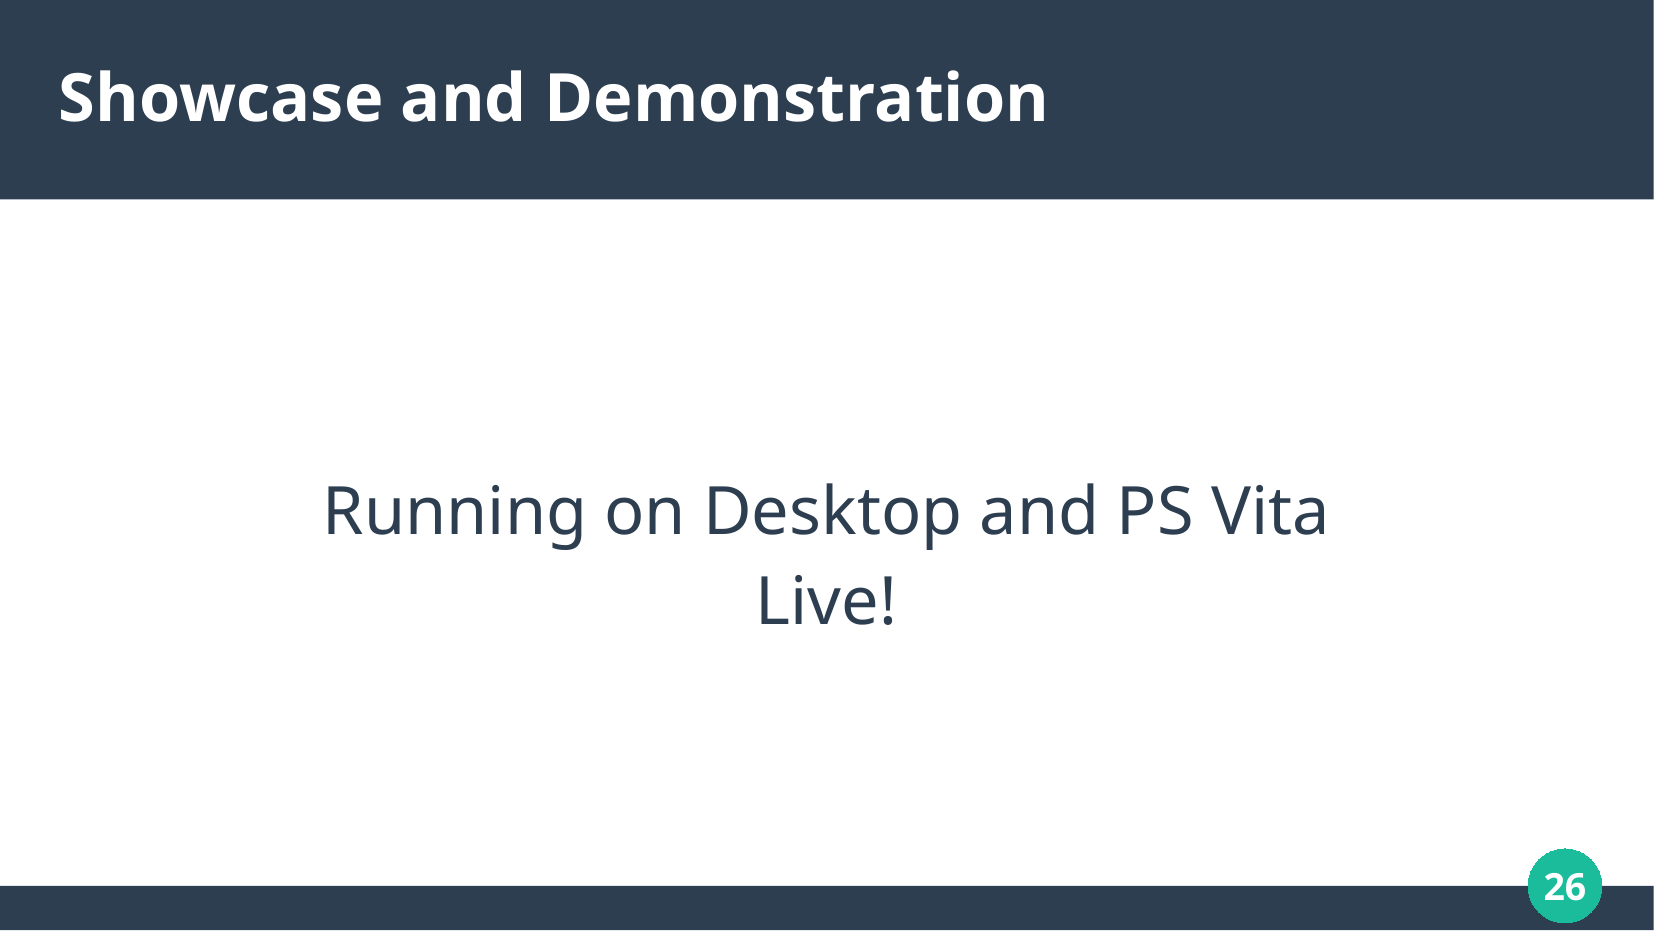

# Showcase and Demonstration
Running on Desktop and PS Vita
Live!
26